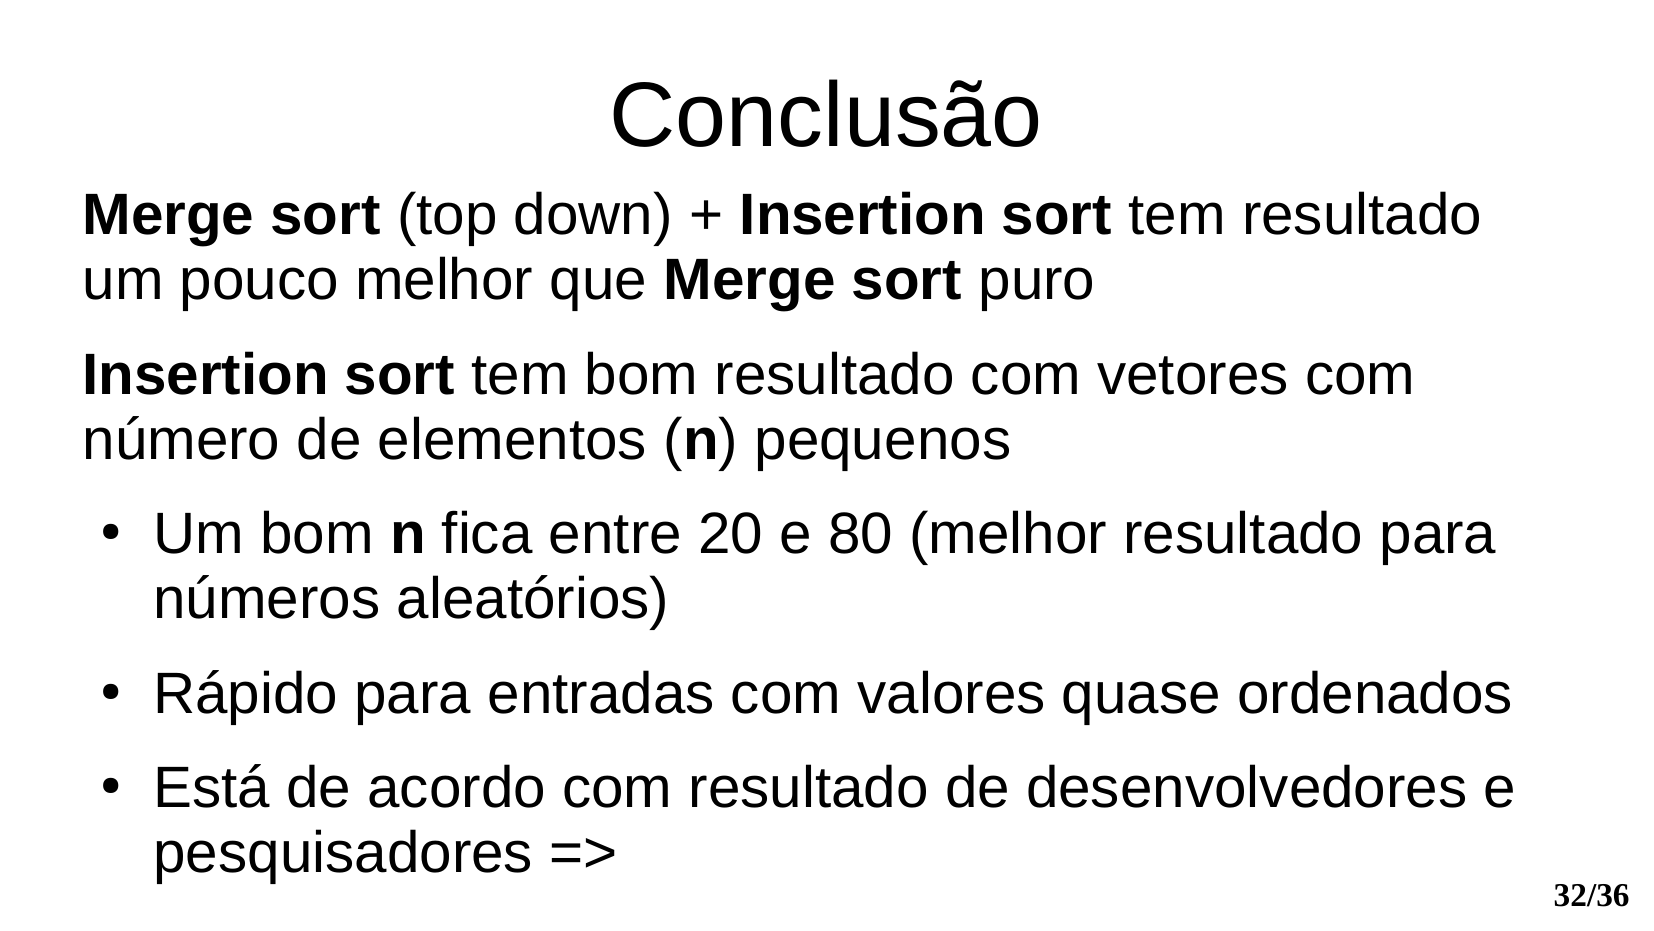

# Conclusão
Merge sort (top down) + Insertion sort tem resultado um pouco melhor que Merge sort puro
Insertion sort tem bom resultado com vetores com número de elementos (n) pequenos
Um bom n fica entre 20 e 80 (melhor resultado para números aleatórios)
Rápido para entradas com valores quase ordenados
Está de acordo com resultado de desenvolvedores e pesquisadores =>
32